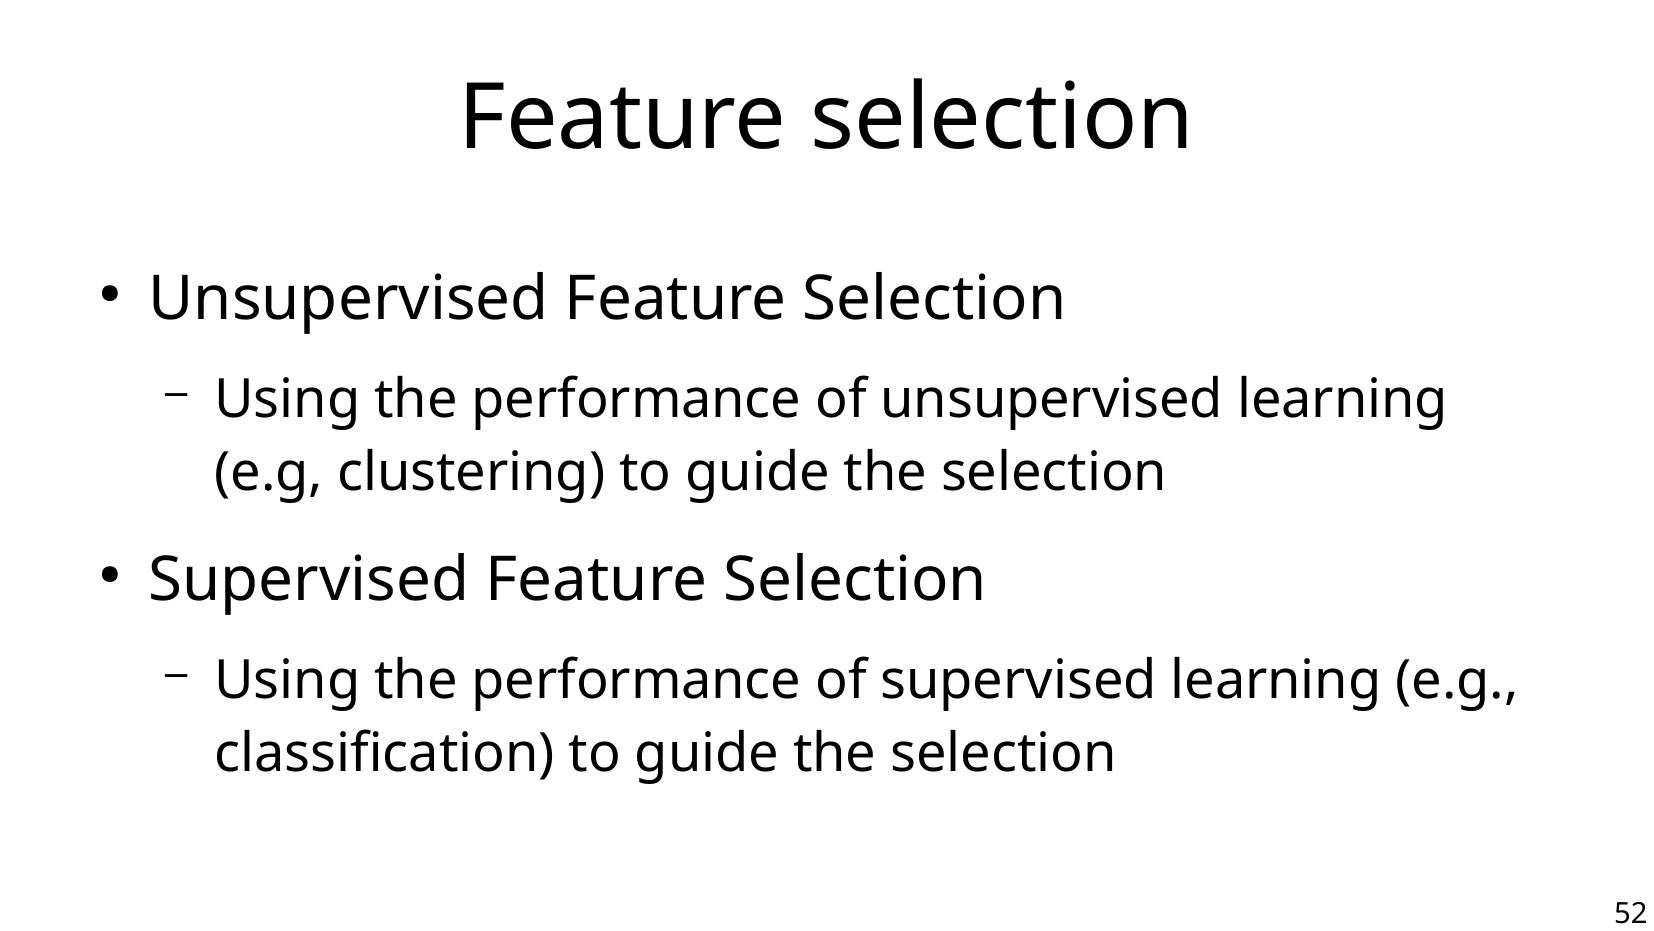

# Feature selection
Unsupervised Feature Selection
Using the performance of unsupervised learning (e.g, clustering) to guide the selection
Supervised Feature Selection
Using the performance of supervised learning (e.g., classification) to guide the selection
52